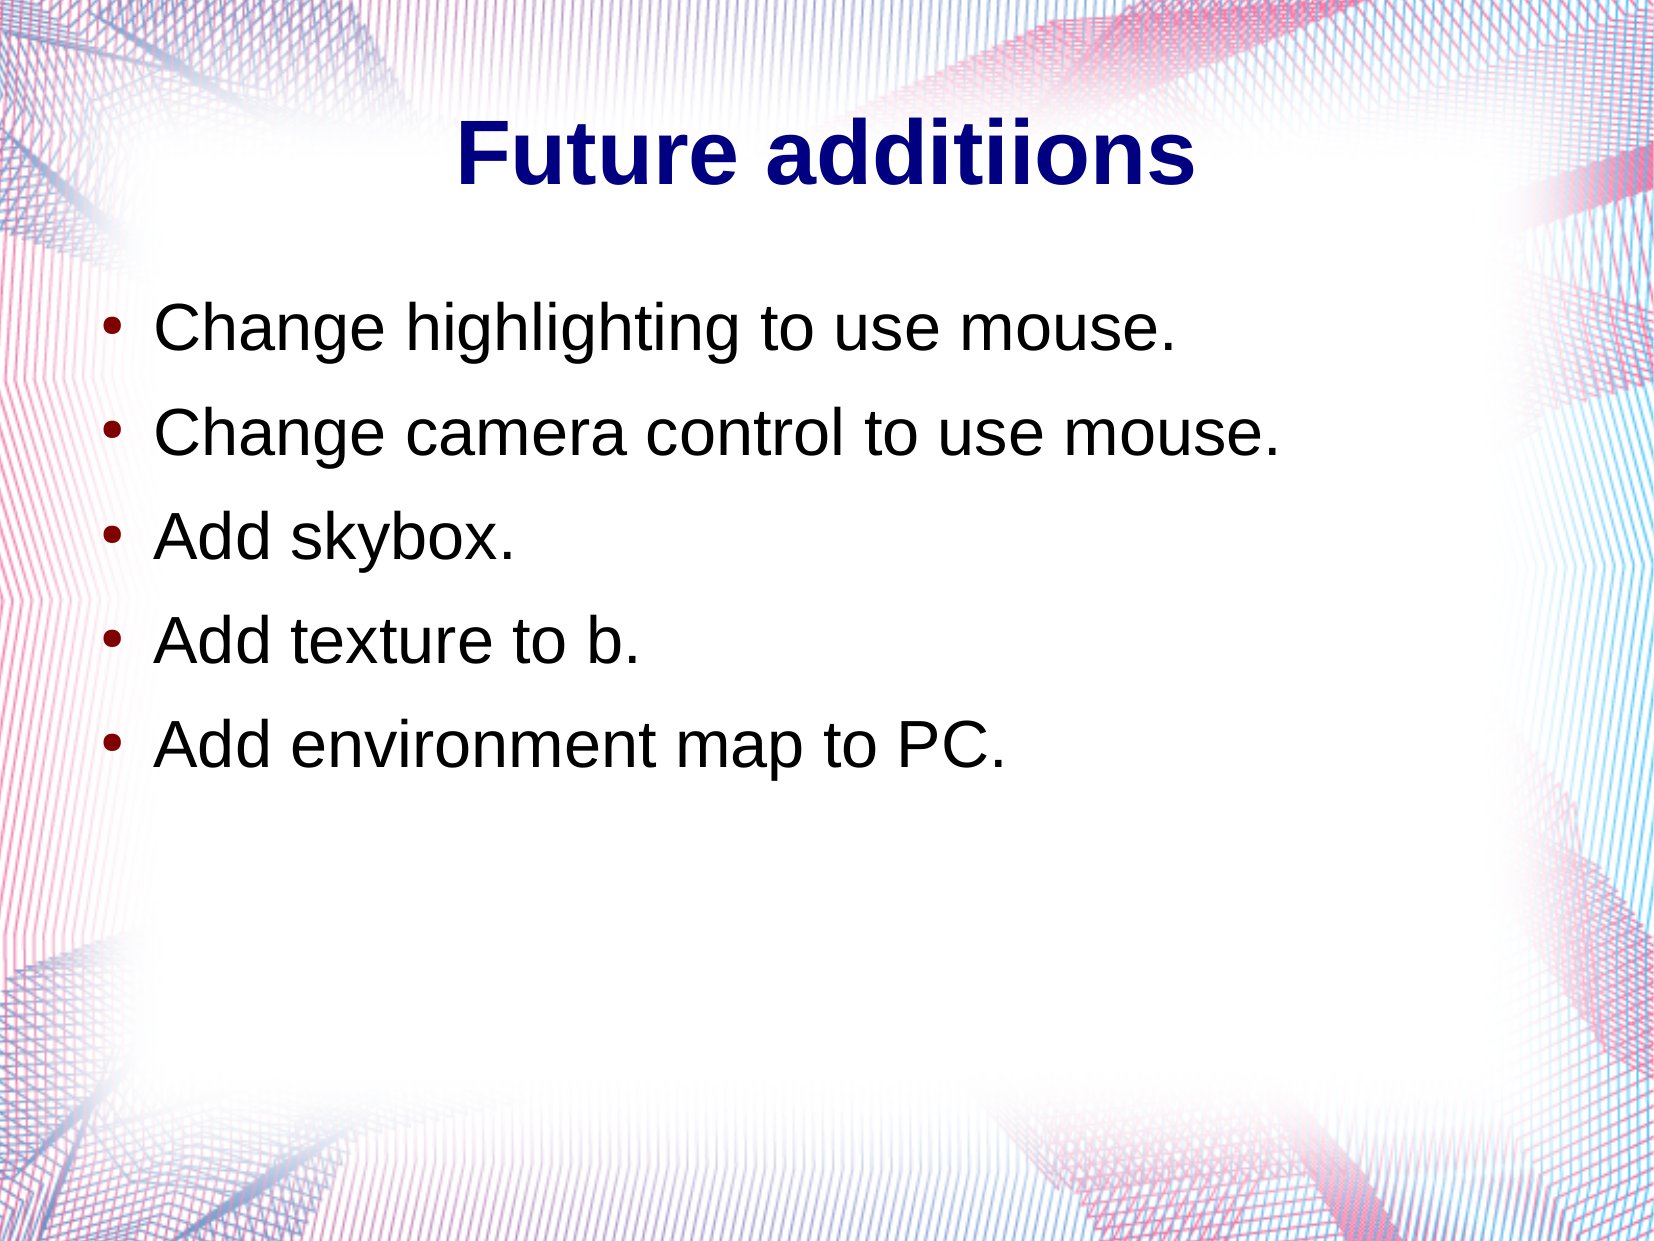

# Future additiions
Change highlighting to use mouse.
Change camera control to use mouse.
Add skybox.
Add texture to b.
Add environment map to PC.